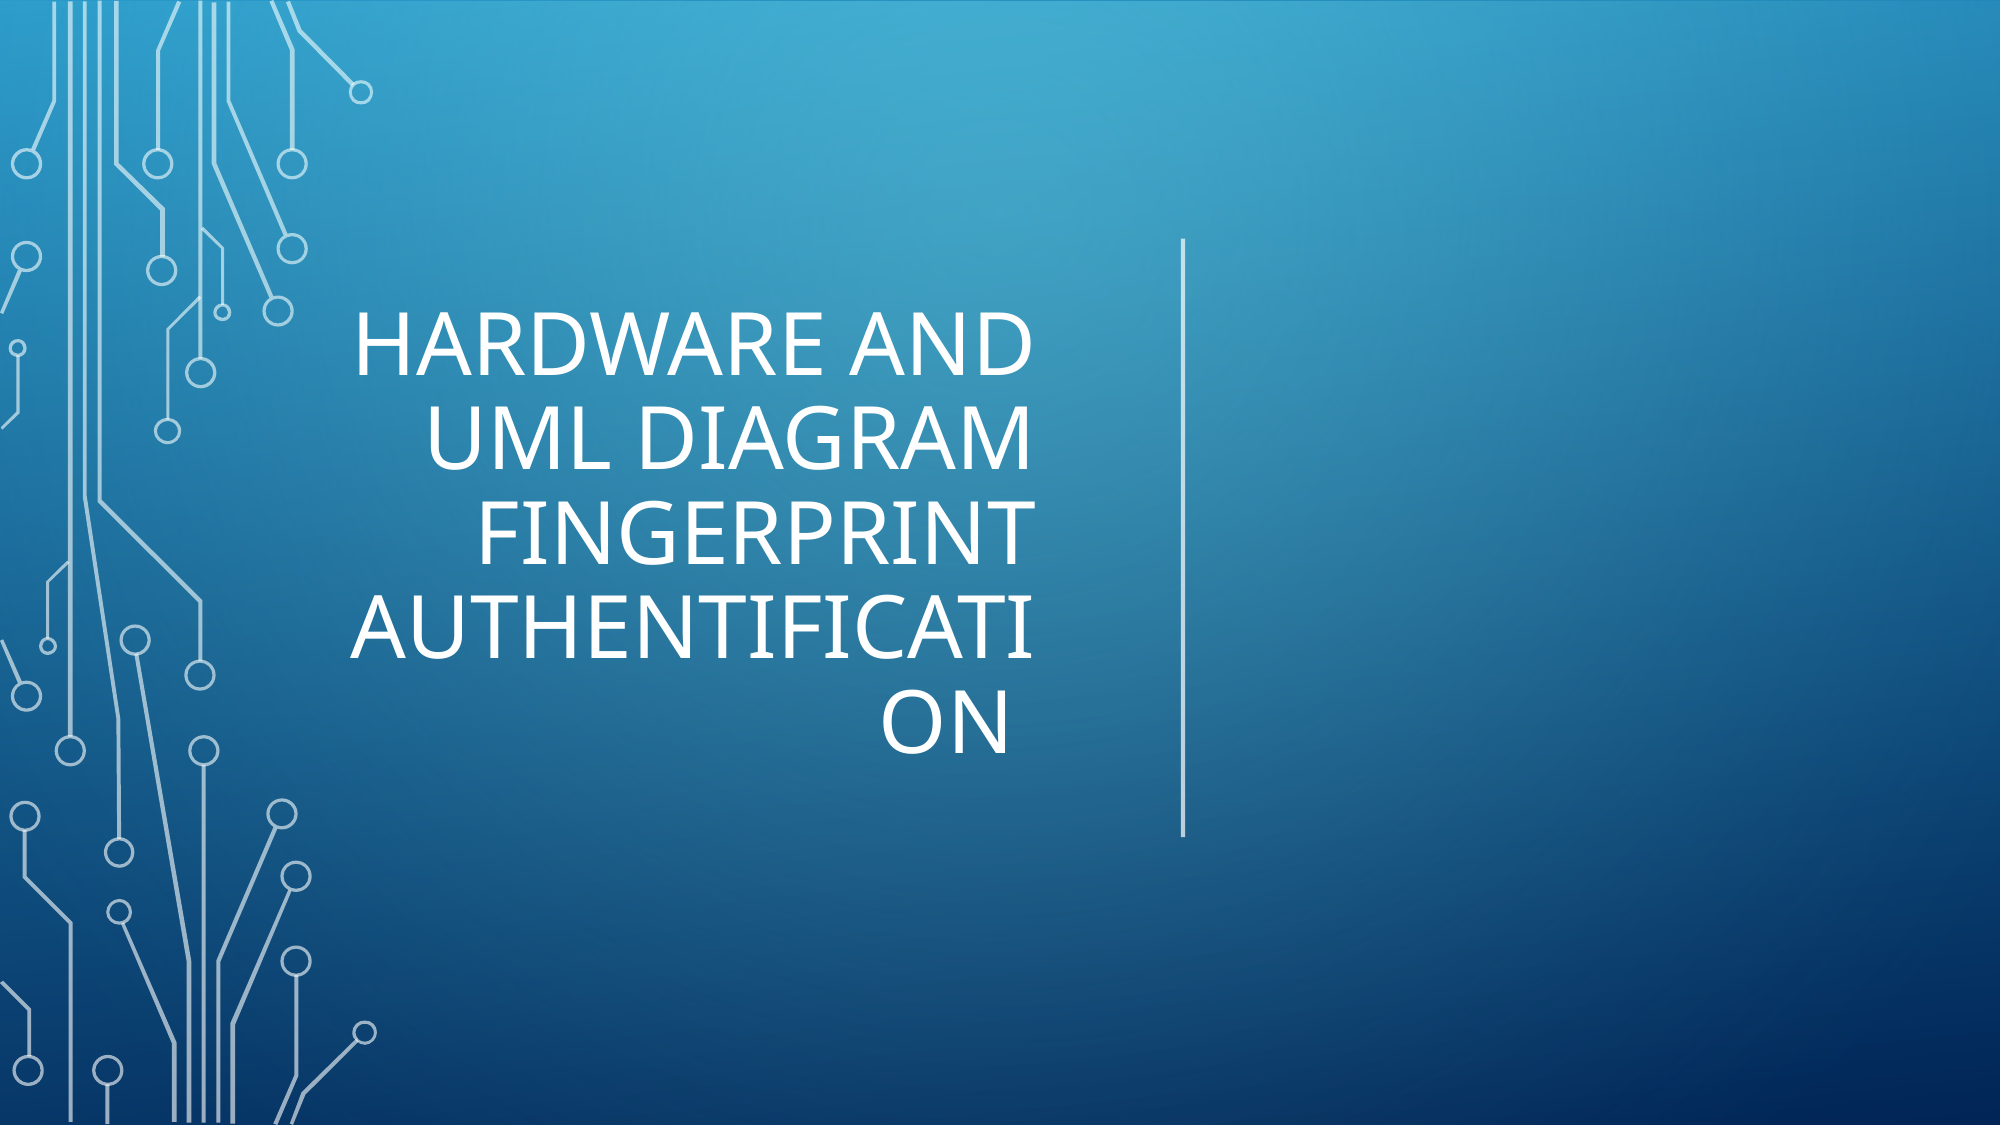

# Hardware and UML Diagram fingerprint Authentification